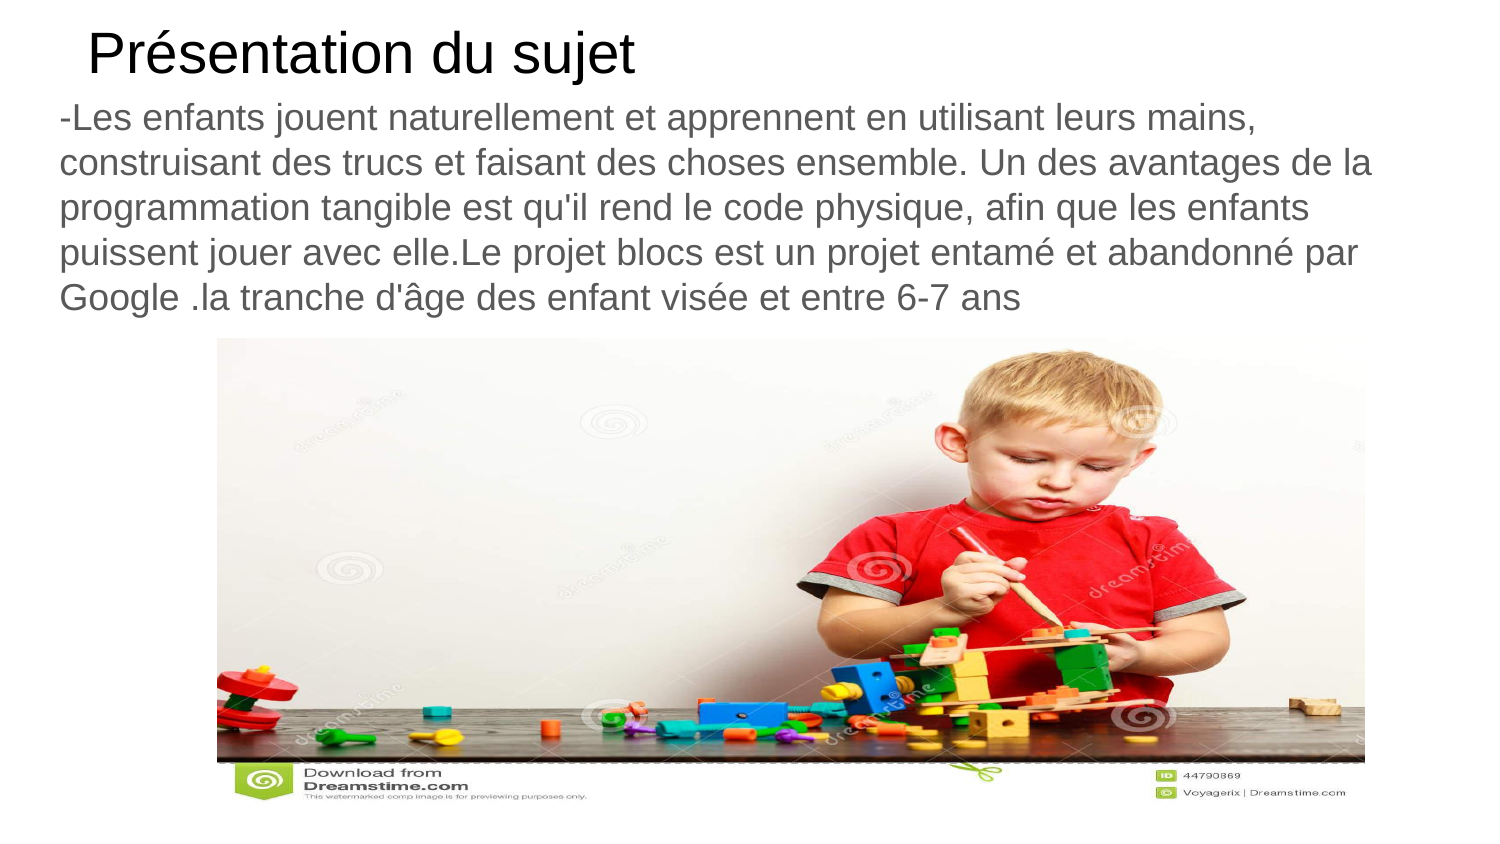

# Présentation du sujet
-Les enfants jouent naturellement et apprennent en utilisant leurs mains, construisant des trucs et faisant des choses ensemble. Un des avantages de la programmation tangible est qu'il rend le code physique, afin que les enfants puissent jouer avec elle.Le projet blocs est un projet entamé et abandonné par Google .la tranche d'âge des enfant visée et entre 6-7 ans